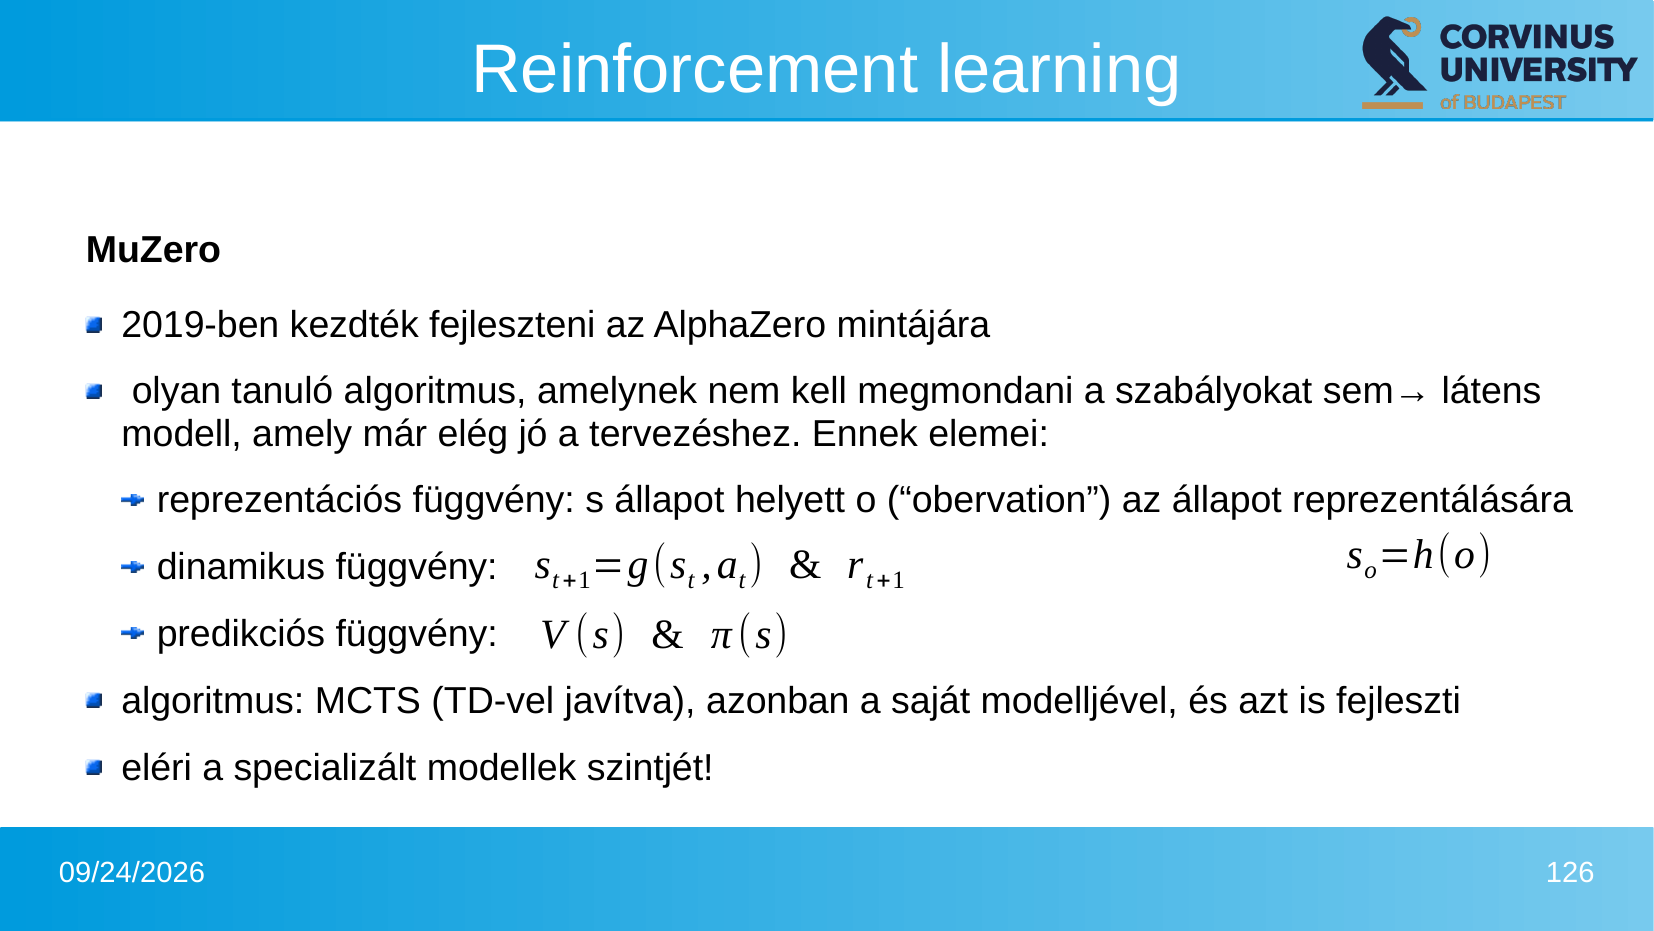

# Reinforcement learning
MuZero
2019-ben kezdték fejleszteni az AlphaZero mintájára
 olyan tanuló algoritmus, amelynek nem kell megmondani a szabályokat sem→ látens modell, amely már elég jó a tervezéshez. Ennek elemei:
reprezentációs függvény: s állapot helyett o (“obervation”) az állapot reprezentálására
dinamikus függvény:
predikciós függvény:
algoritmus: MCTS (TD-vel javítva), azonban a saját modelljével, és azt is fejleszti
eléri a specializált modellek szintjét!
126